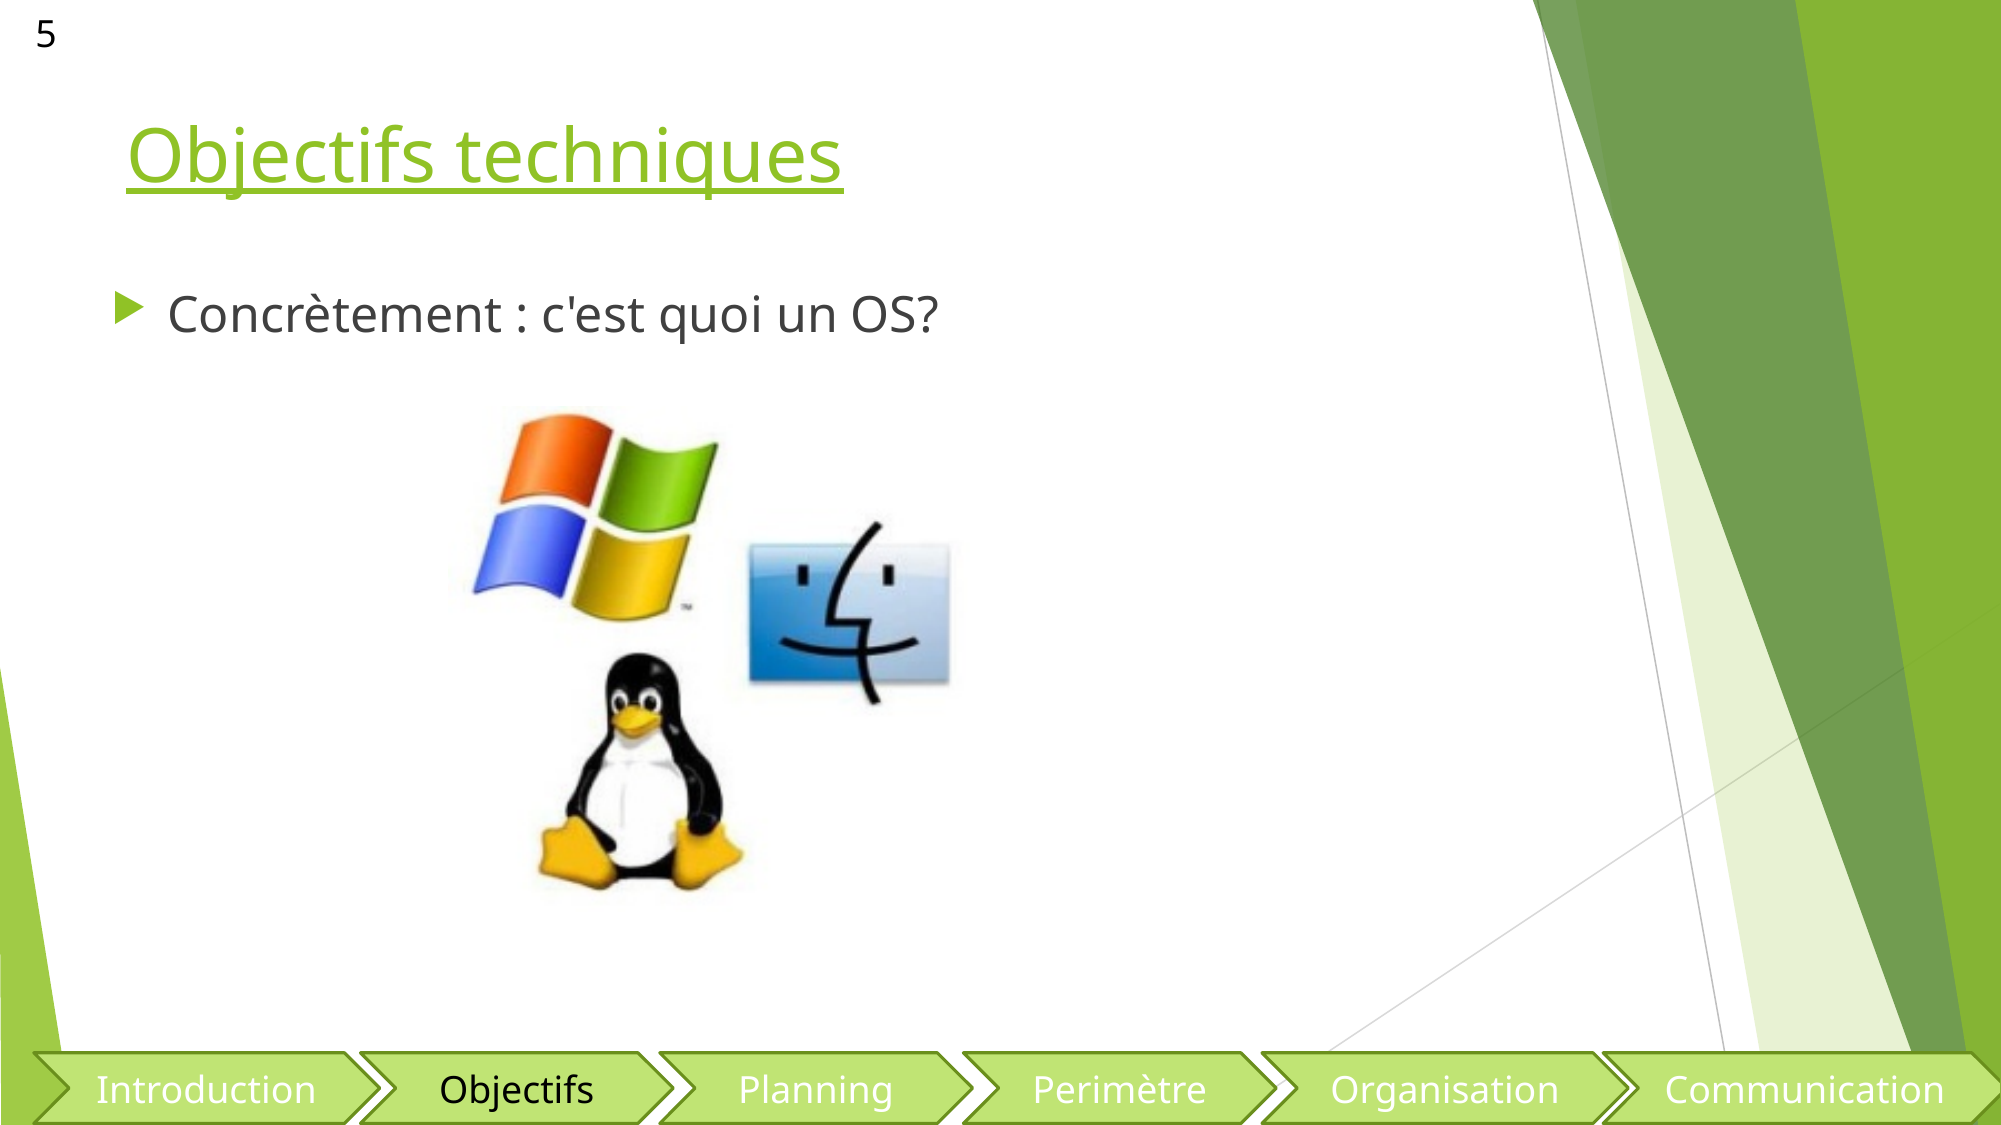

# Objectifs techniques
Concrètement : c'est quoi un OS?
Introduction
Objectifs
Planning
Perimètre
Organisation
Communication